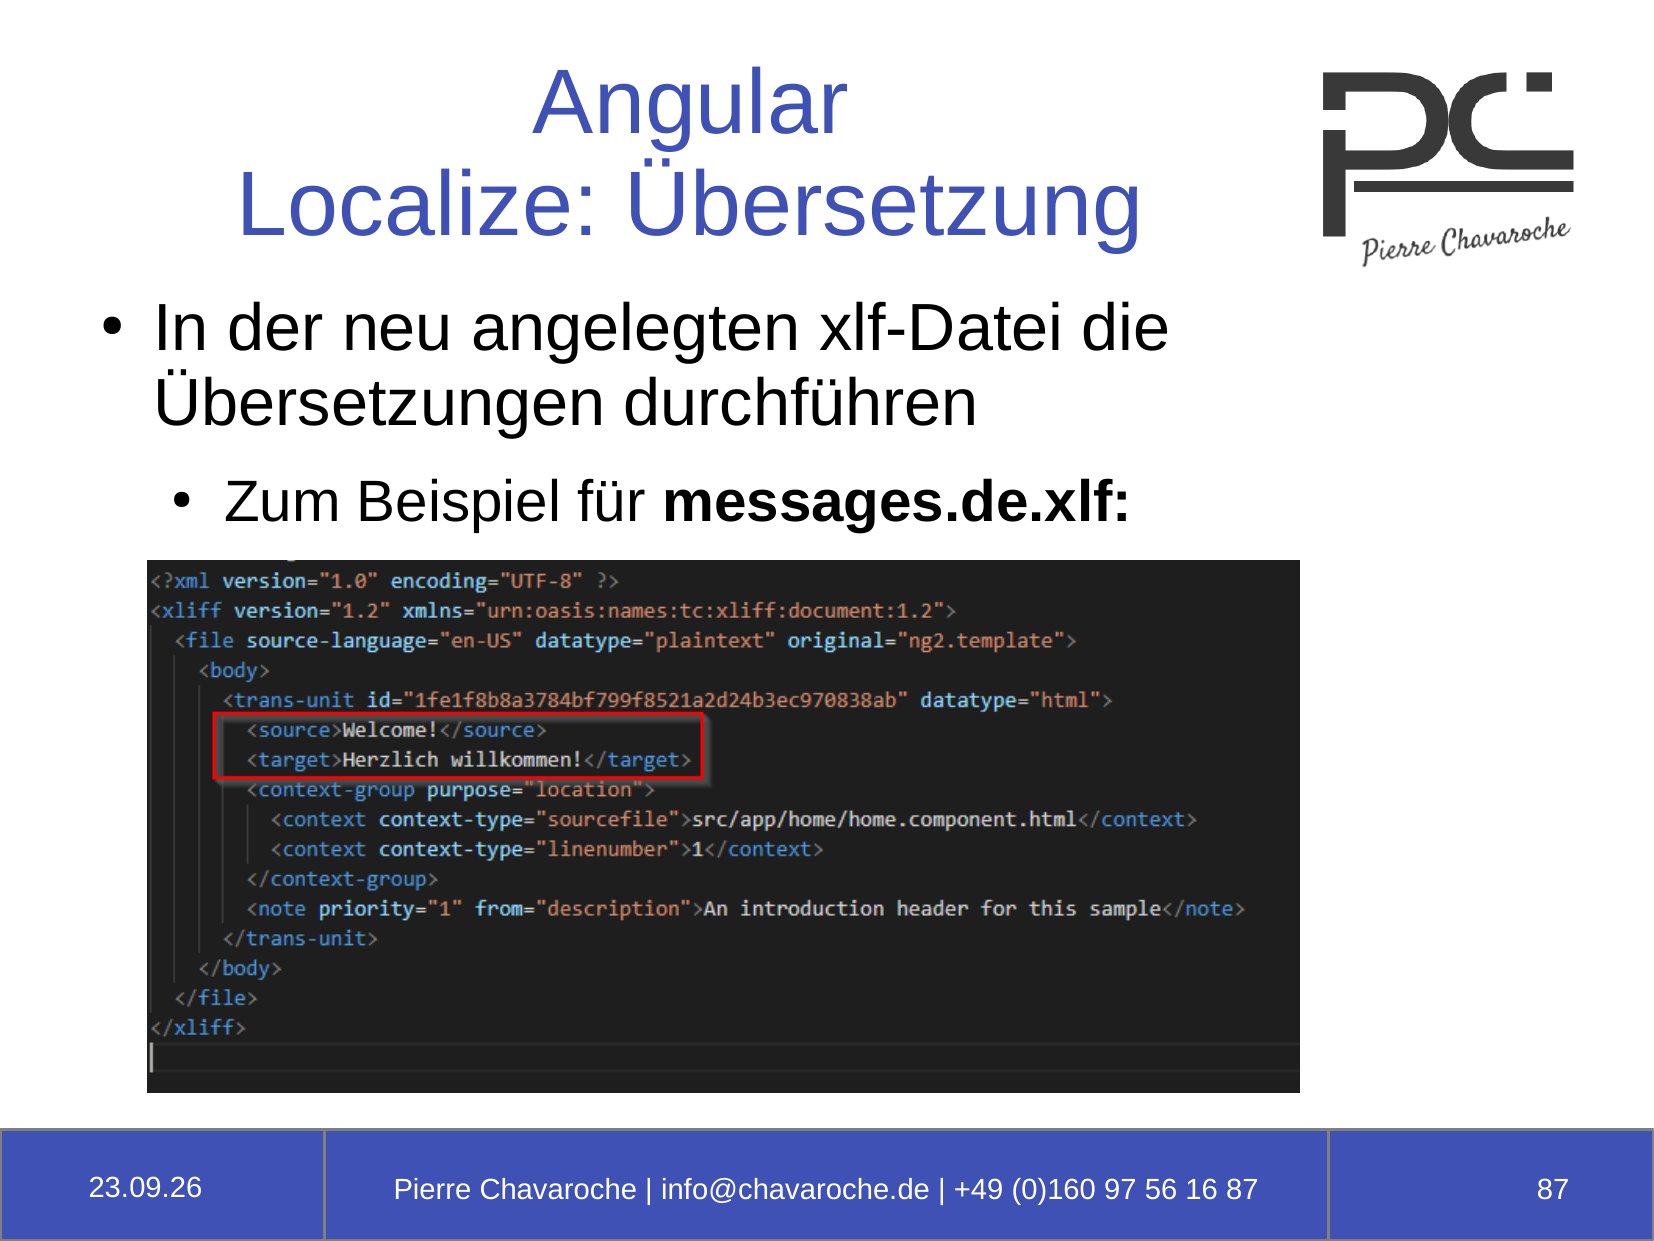

# Angular Localize: Übersetzung
In der neu angelegten xlf-Datei die Übersetzungen durchführen
Zum Beispiel für messages.de.xlf:
Pierre Chavaroche | info@chavaroche.de | +49 (0)160 97 56 16 87
87